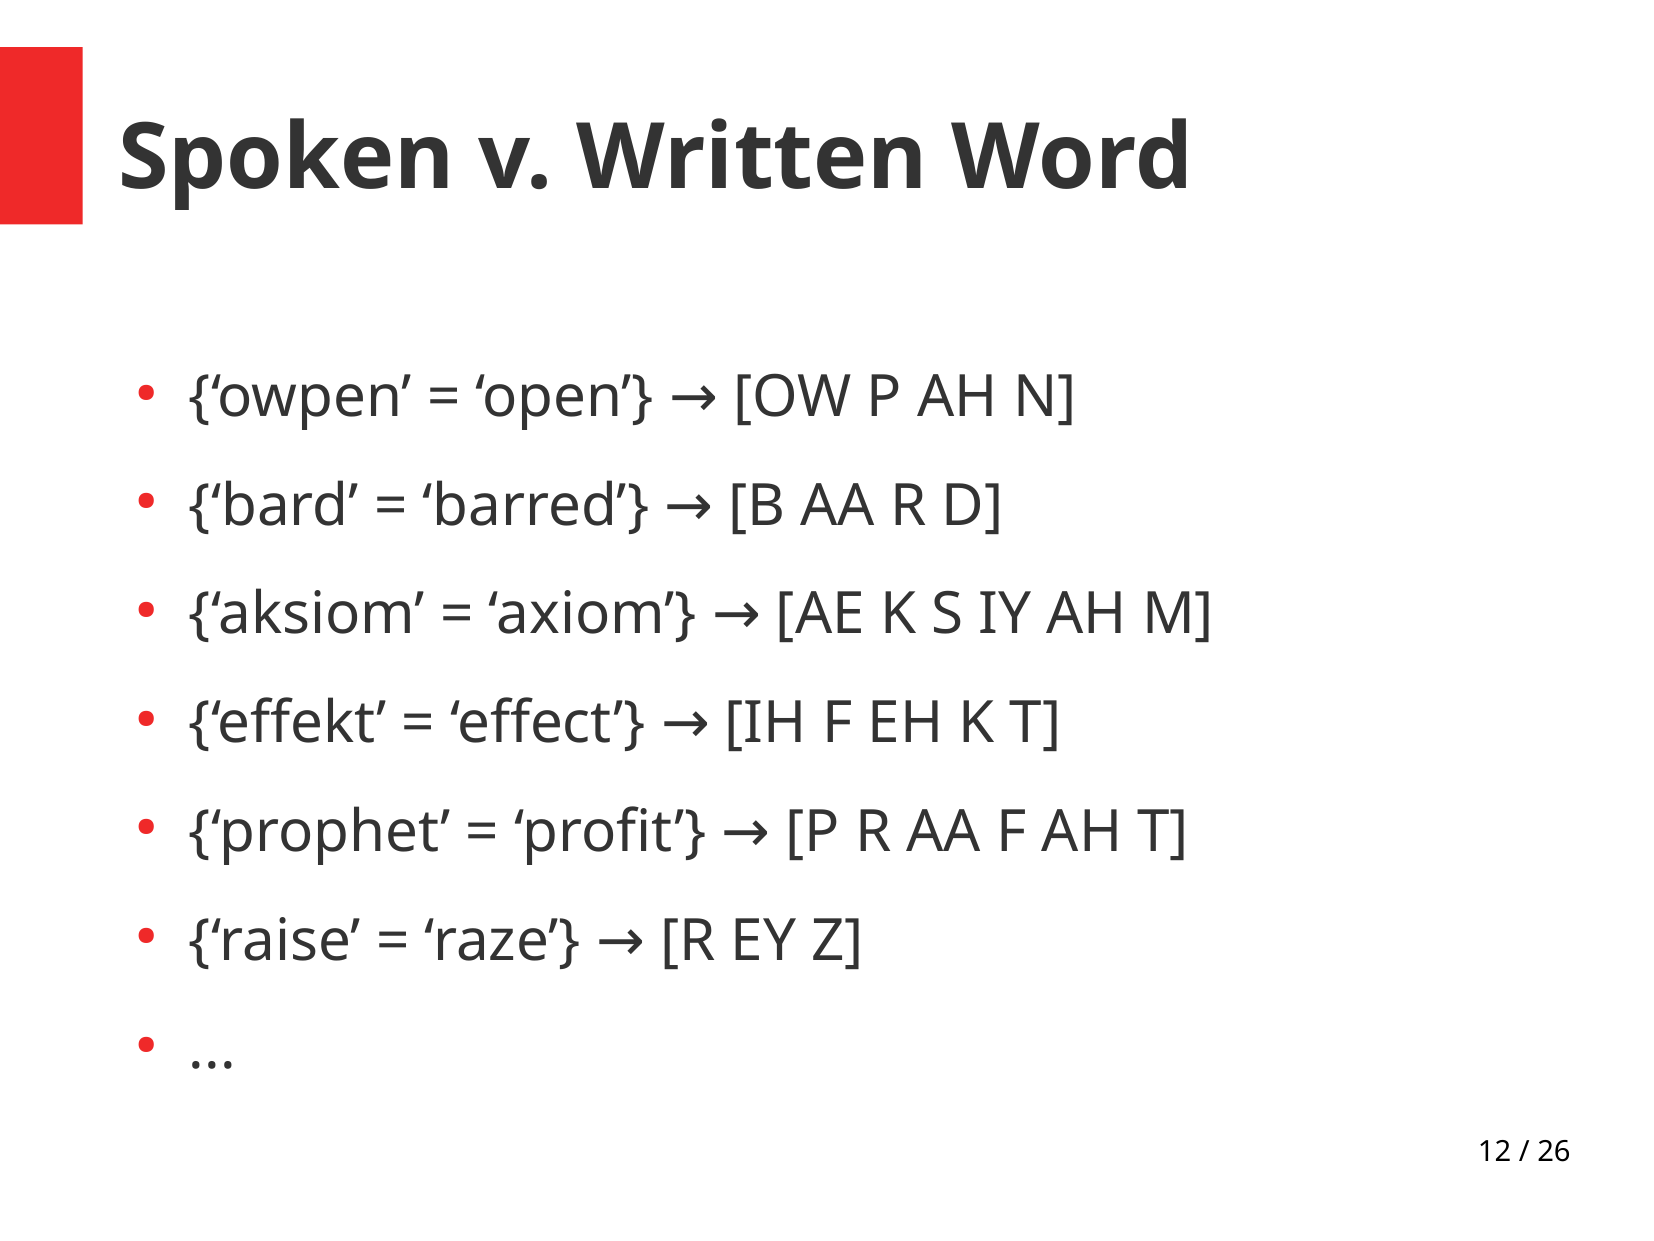

# Spoken v. Written Word
{‘owpen’ = ‘open’} → [OW P AH N]
{‘bard’ = ‘barred’} → [B AA R D]
{‘aksiom’ = ‘axiom’} → [AE K S IY AH M]
{‘effekt’ = ‘effect’} → [IH F EH K T]
{‘prophet’ = ‘profit’} → [P R AA F AH T]
{‘raise’ = ‘raze’} → [R EY Z]
...
12